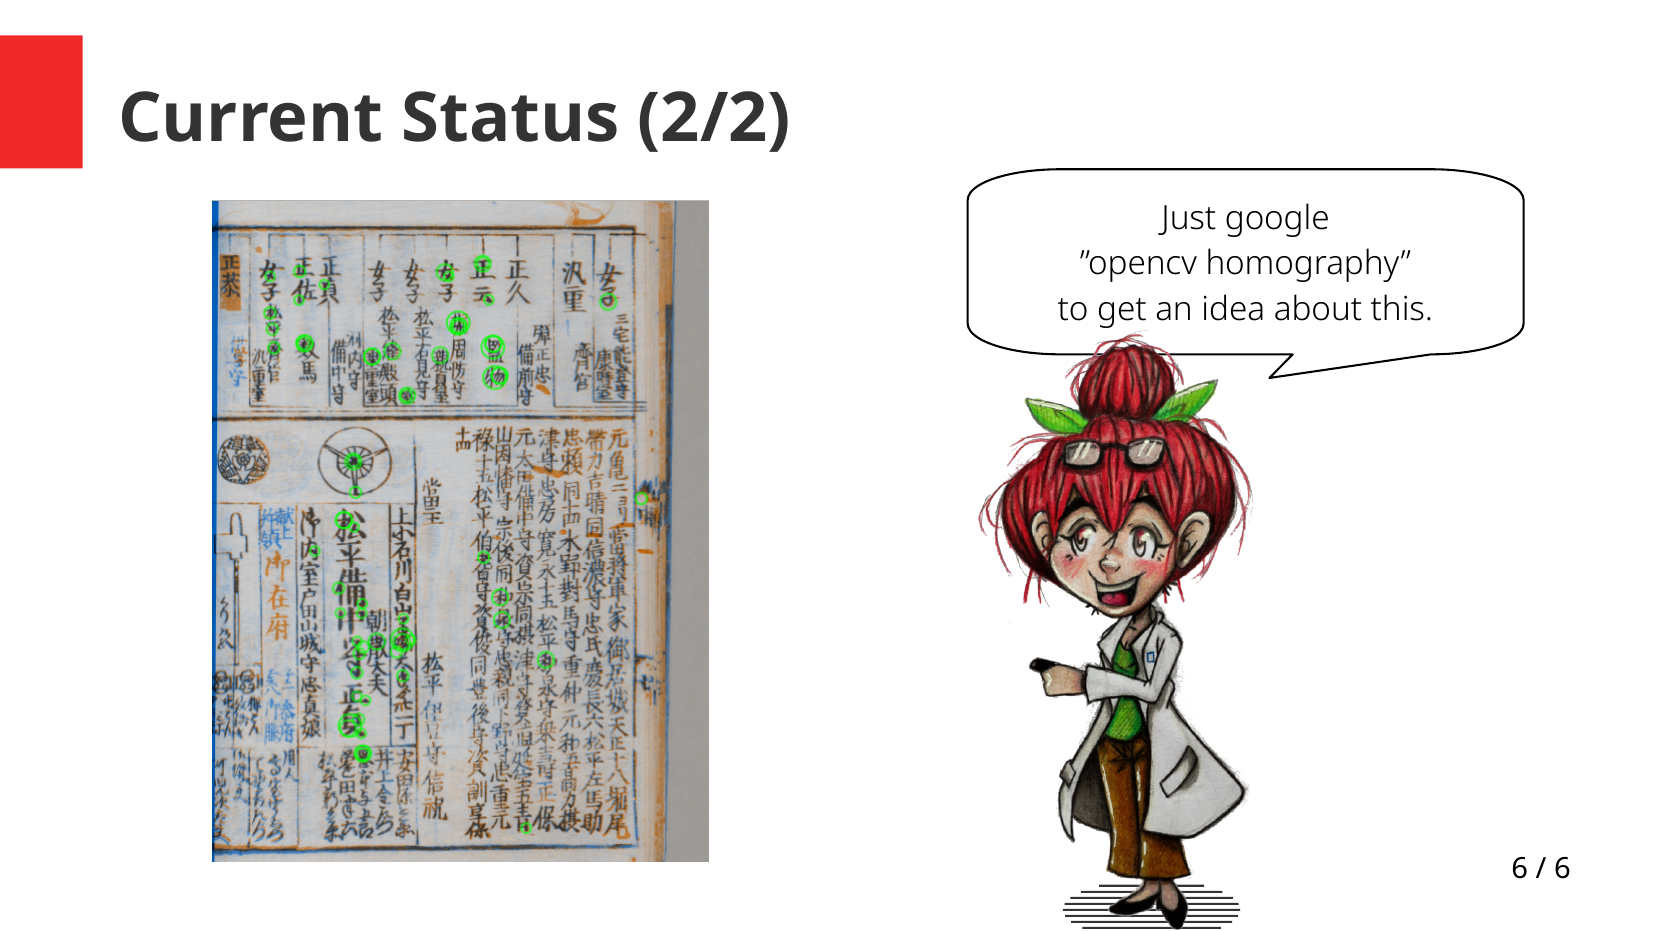

# Current Status (2/2)
Just google
”opencv homography”
to get an idea about this.
6